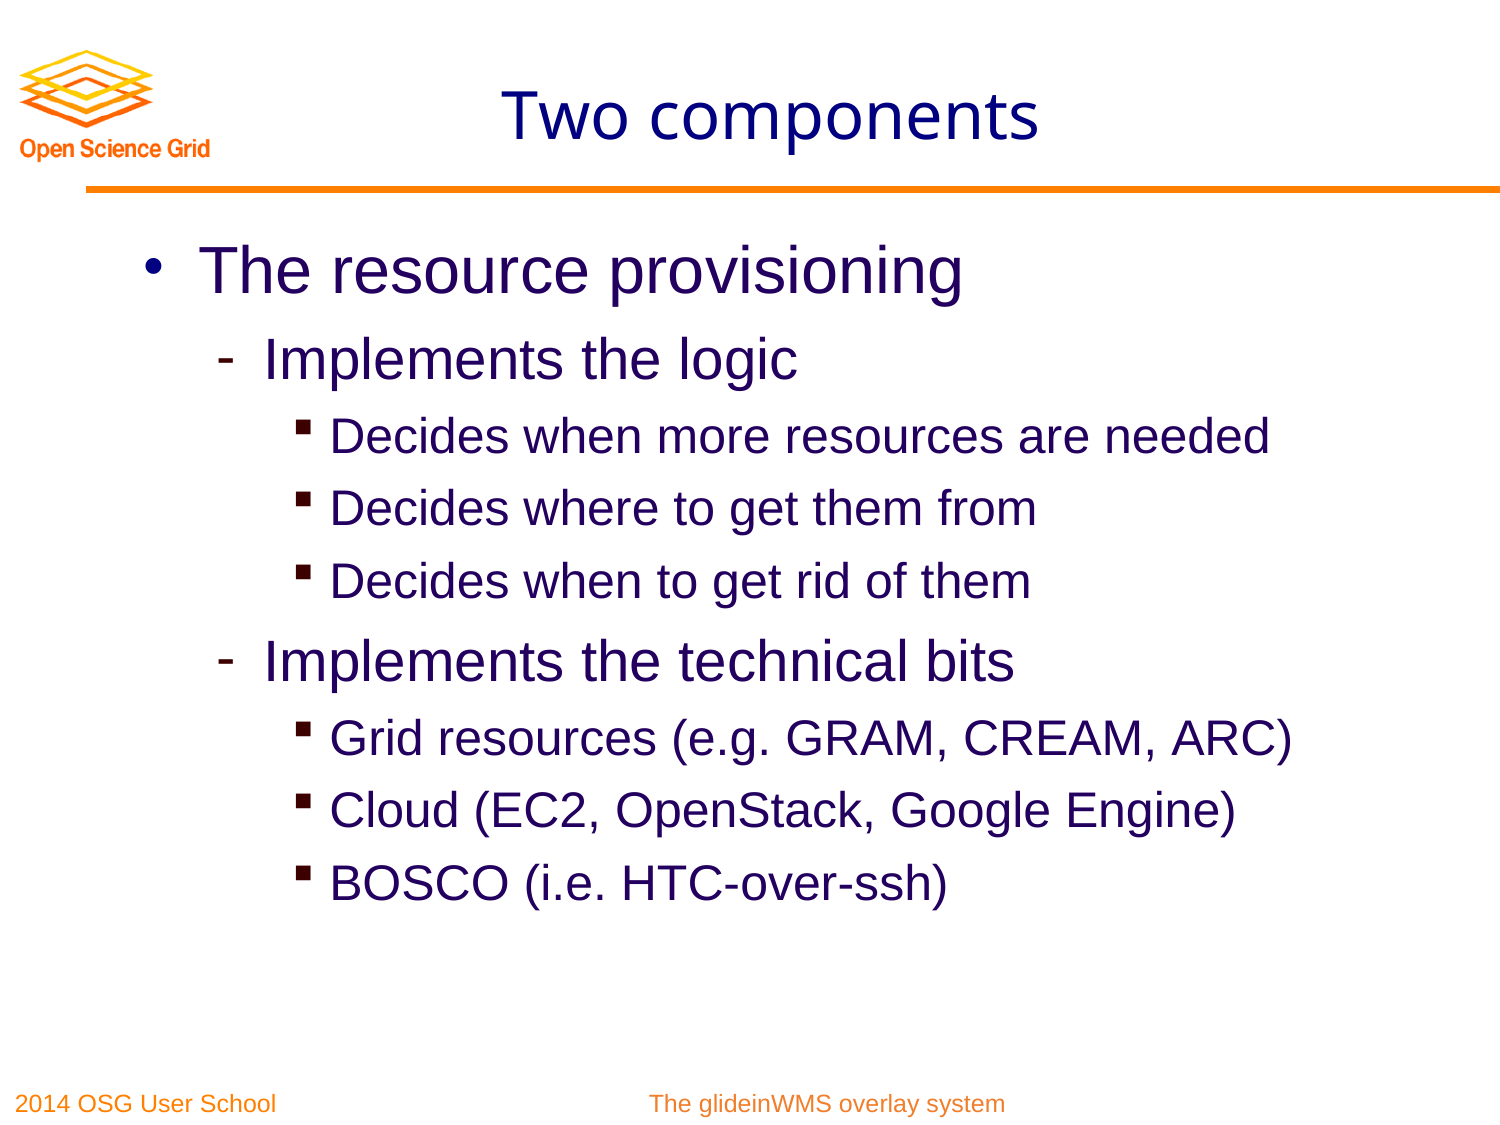

# Two components
The resource provisioning
Implements the logic
Decides when more resources are needed
Decides where to get them from
Decides when to get rid of them
Implements the technical bits
Grid resources (e.g. GRAM, CREAM, ARC)
Cloud (EC2, OpenStack, Google Engine)
BOSCO (i.e. HTC-over-ssh)